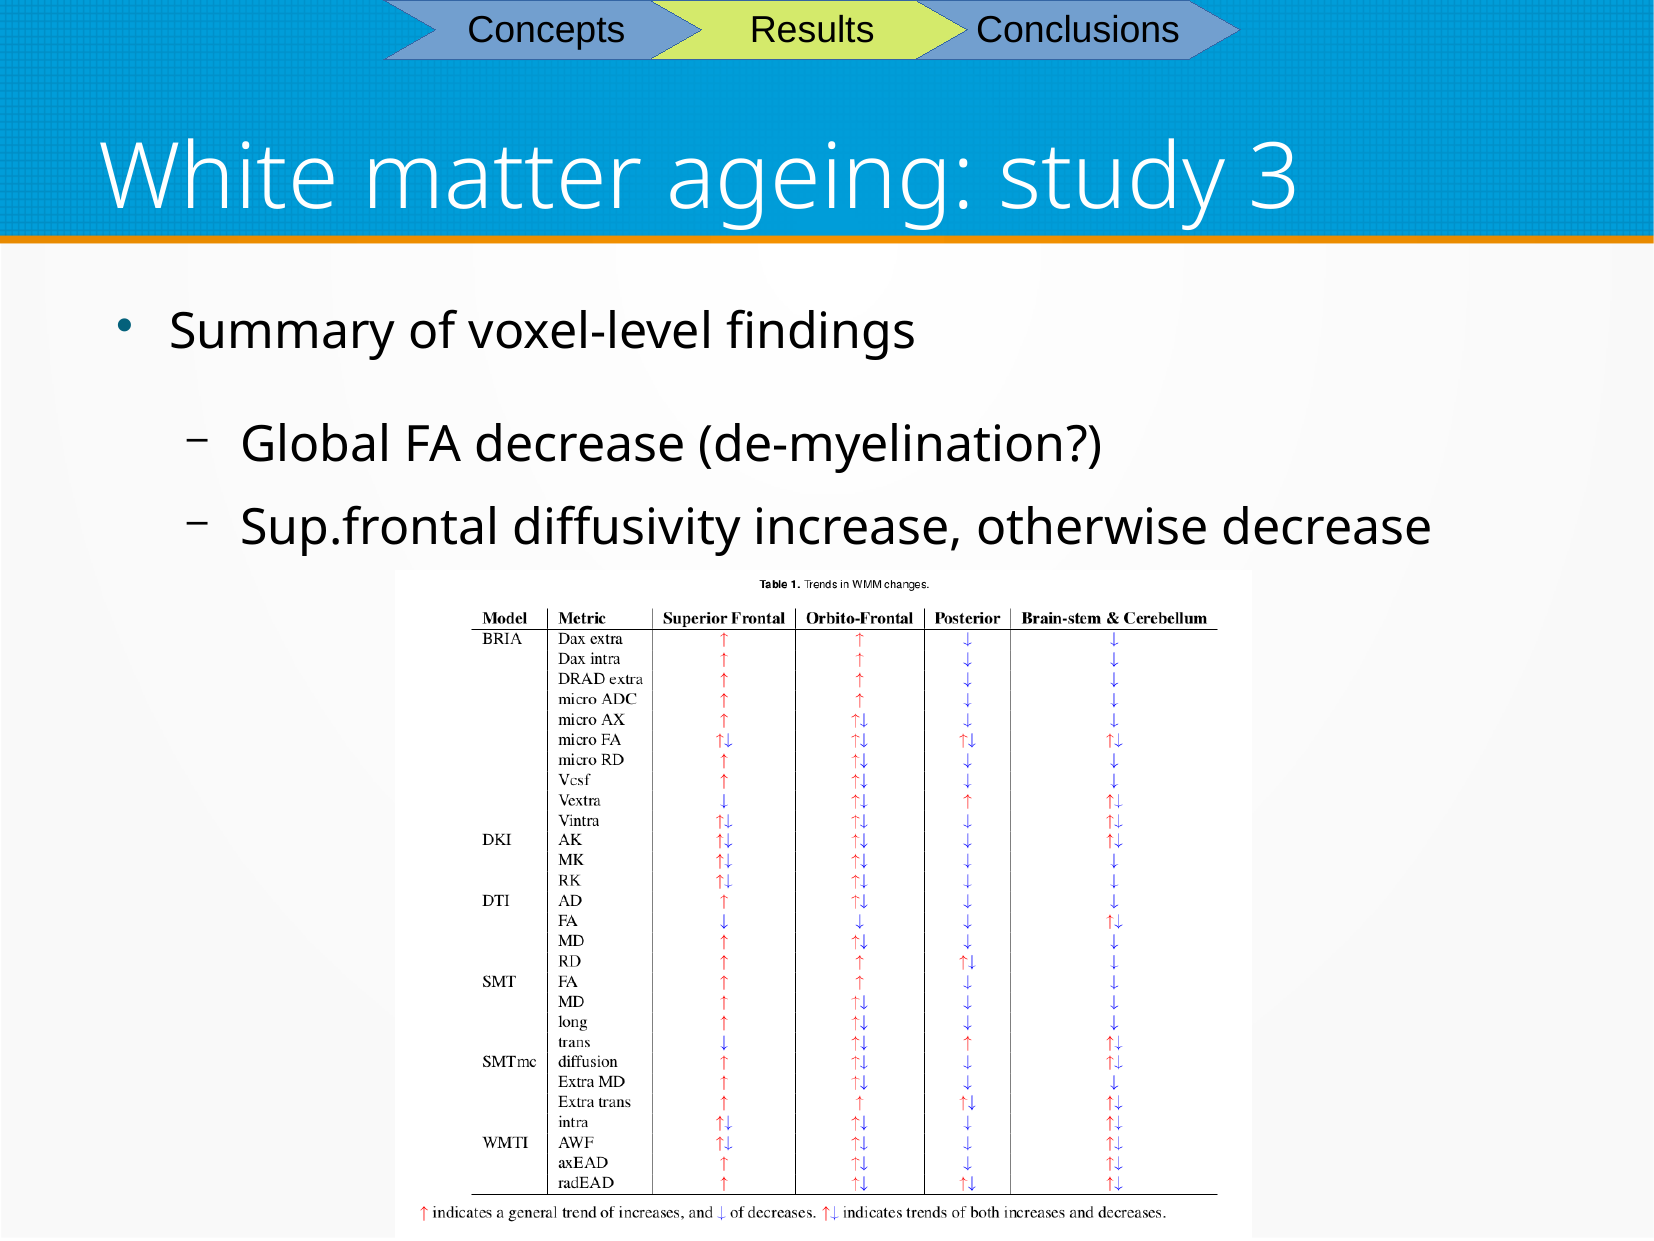

Concepts
Results
Conclusions
# White matter ageing: study 3
Summary of voxel-level findings
Global FA decrease (de-myelination?)
Sup.frontal diffusivity increase, otherwise decrease